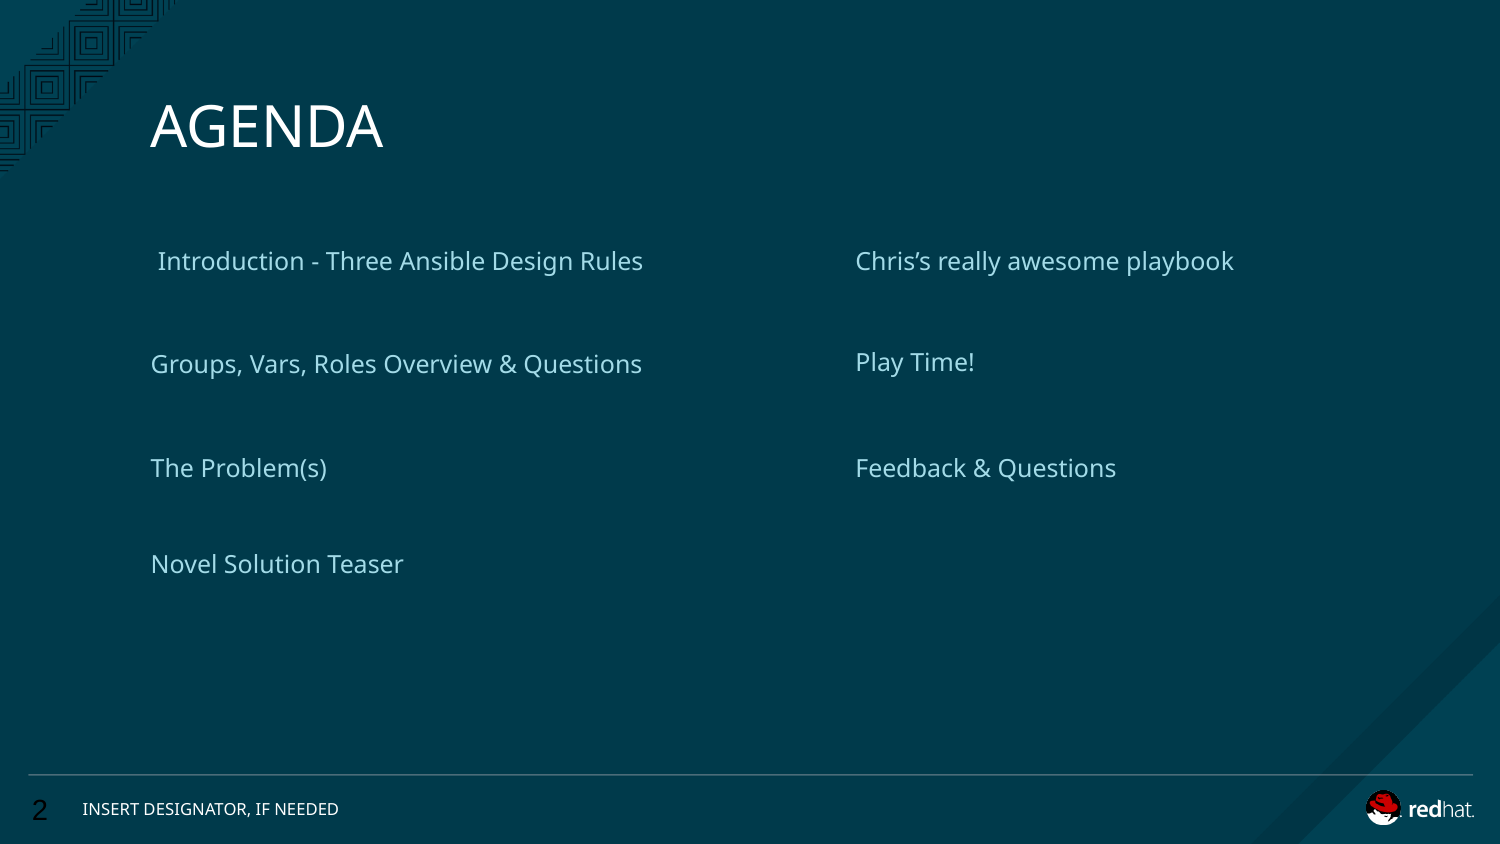

AGENDA
Introduction - Three Ansible Design Rules
Chris’s really awesome playbook
Play Time!
Groups, Vars, Roles Overview & Questions
# The Problem(s)
Feedback & Questions
Novel Solution Teaser